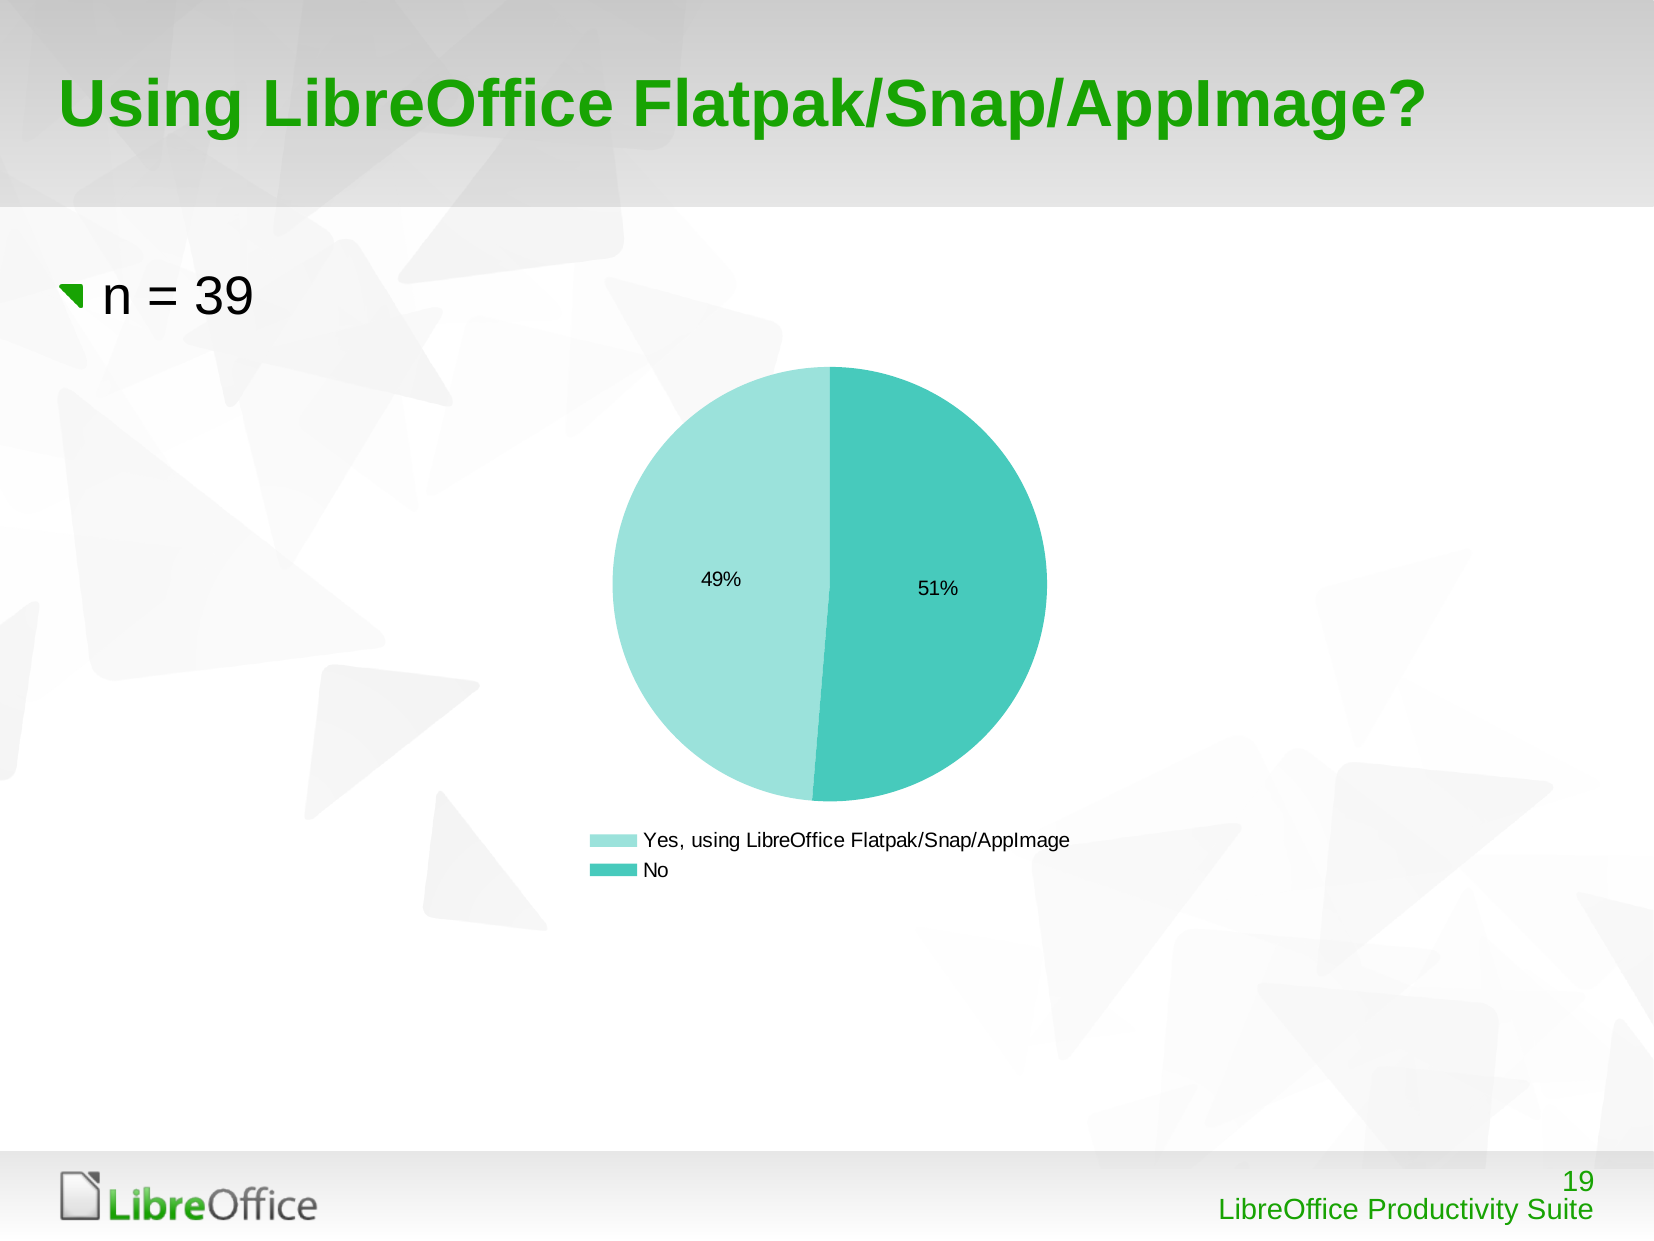

# Using LibreOffice Flatpak/Snap/AppImage?
n = 39
### Chart
| Category | Column 1 |
|---|---|
| Yes, using LibreOffice Flatpak/Snap/AppImage | 48.7 |
| No | 51.3 |19
LibreOffice Productivity Suite